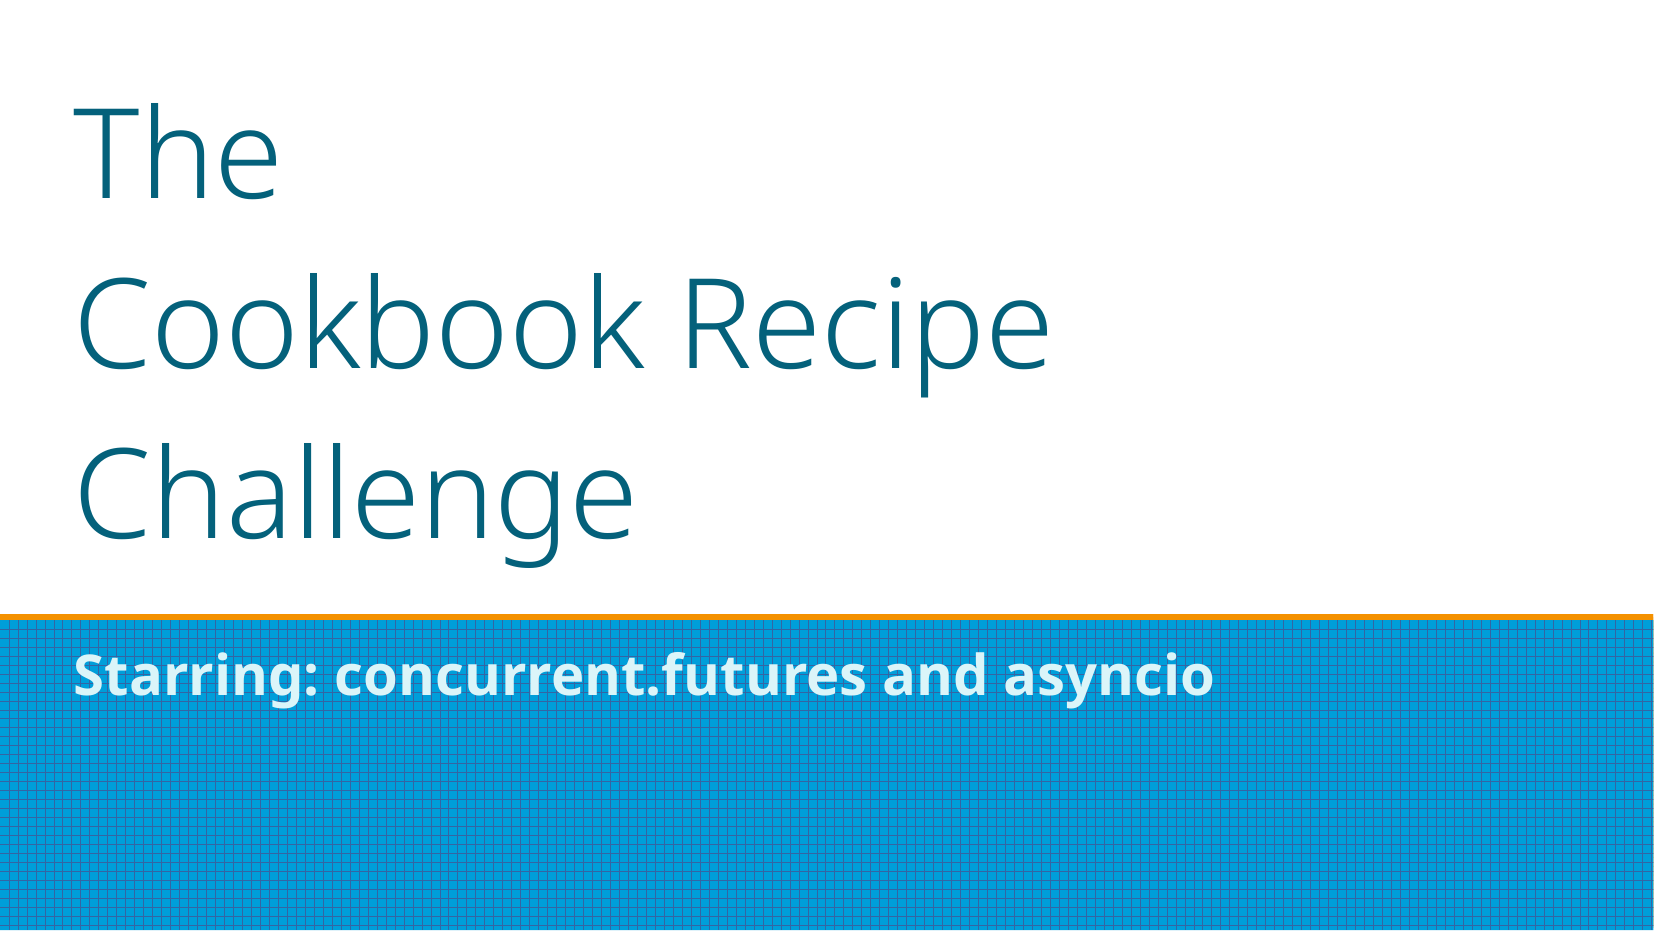

# The Cookbook Recipe Challenge
Starring: concurrent.futures and asyncio